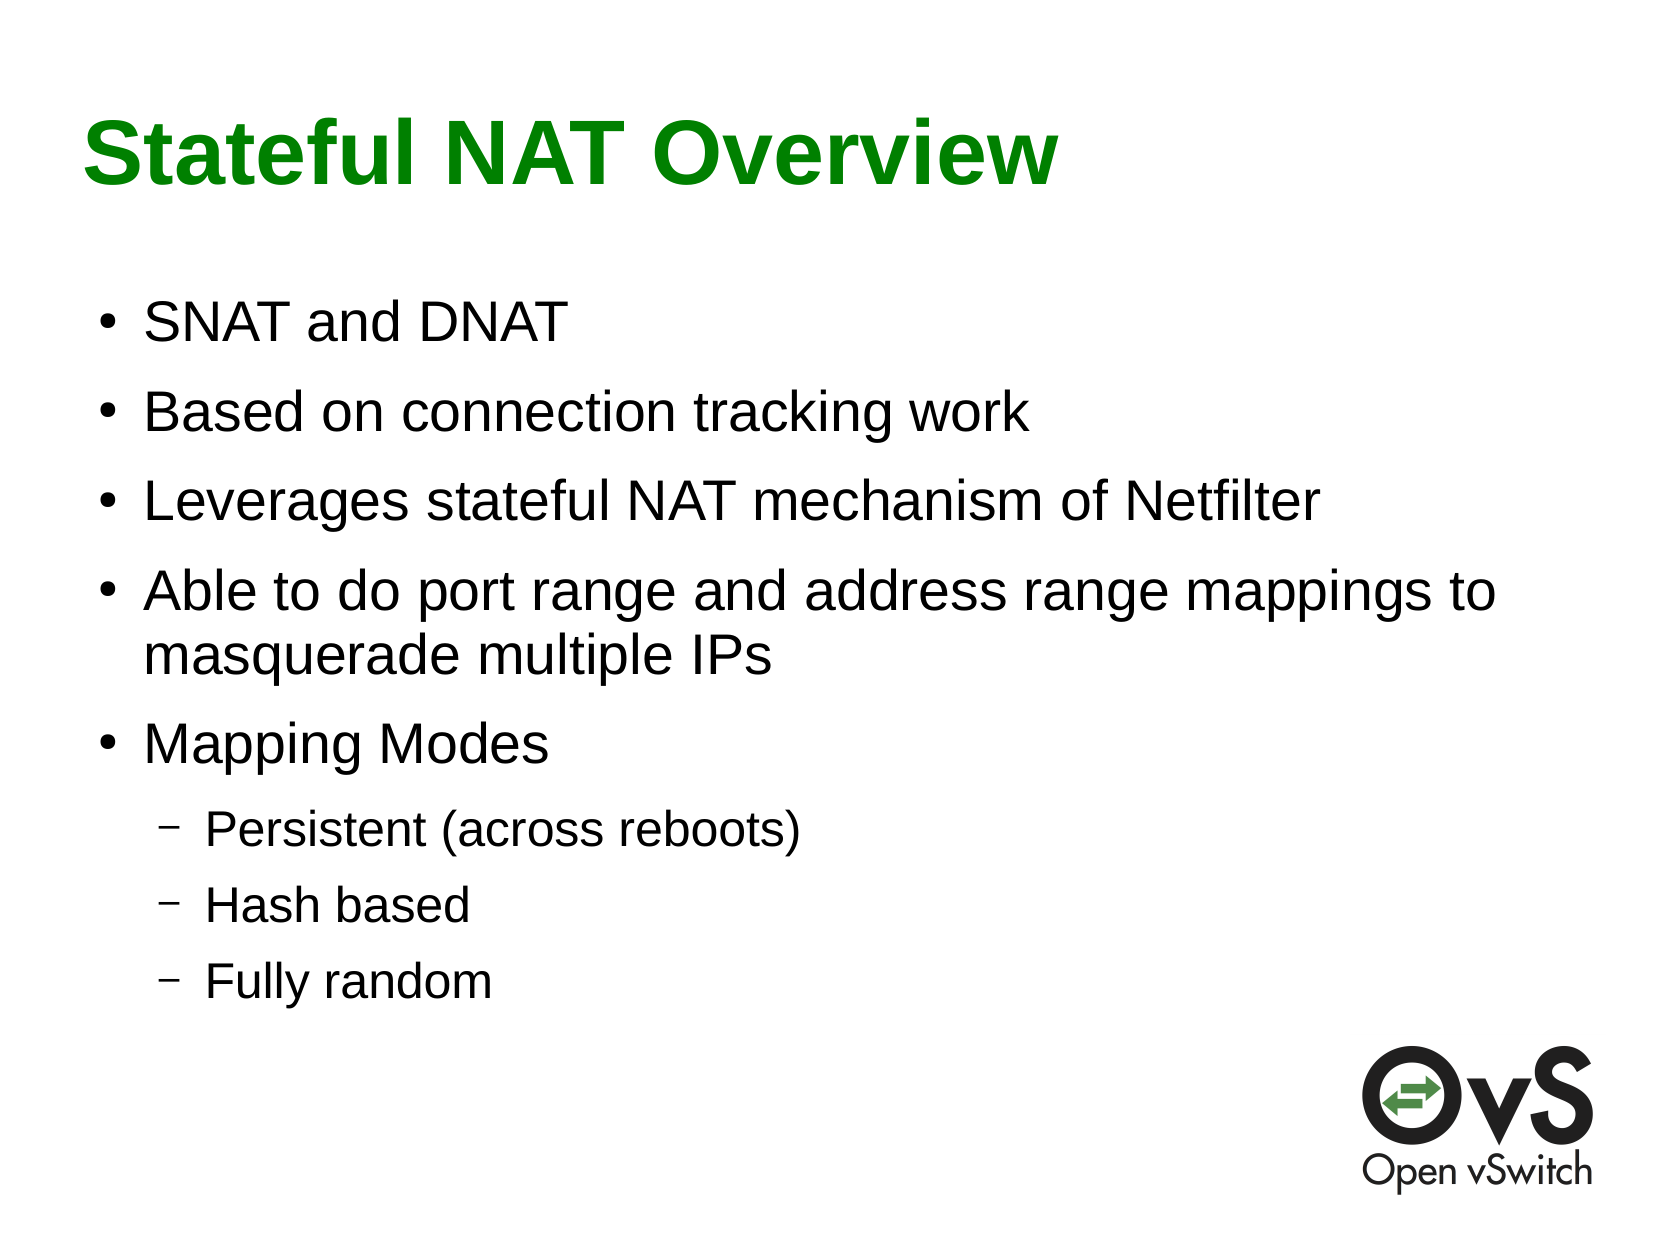

# Stateful NAT Overview
SNAT and DNAT
Based on connection tracking work
Leverages stateful NAT mechanism of Netfilter
Able to do port range and address range mappings to masquerade multiple IPs
Mapping Modes
Persistent (across reboots)
Hash based
Fully random